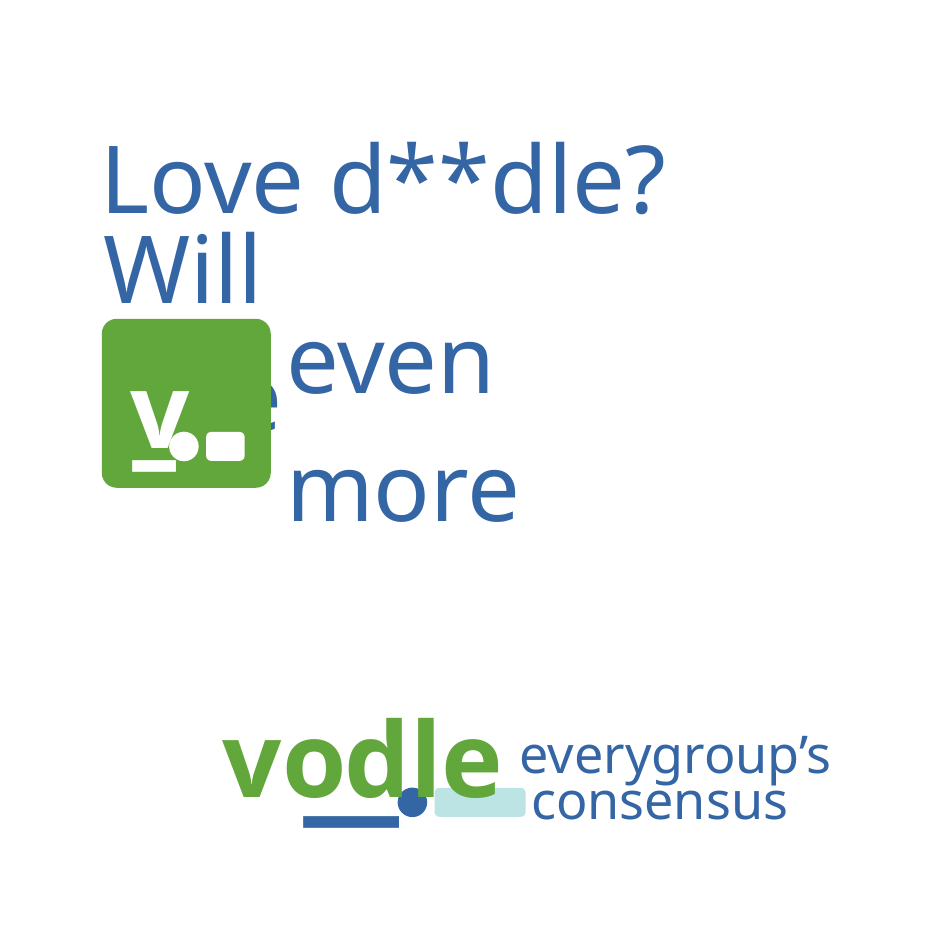

Love d**dle?
Will love
even more
v
–
vo
dle
—
everygroup’s
consensus